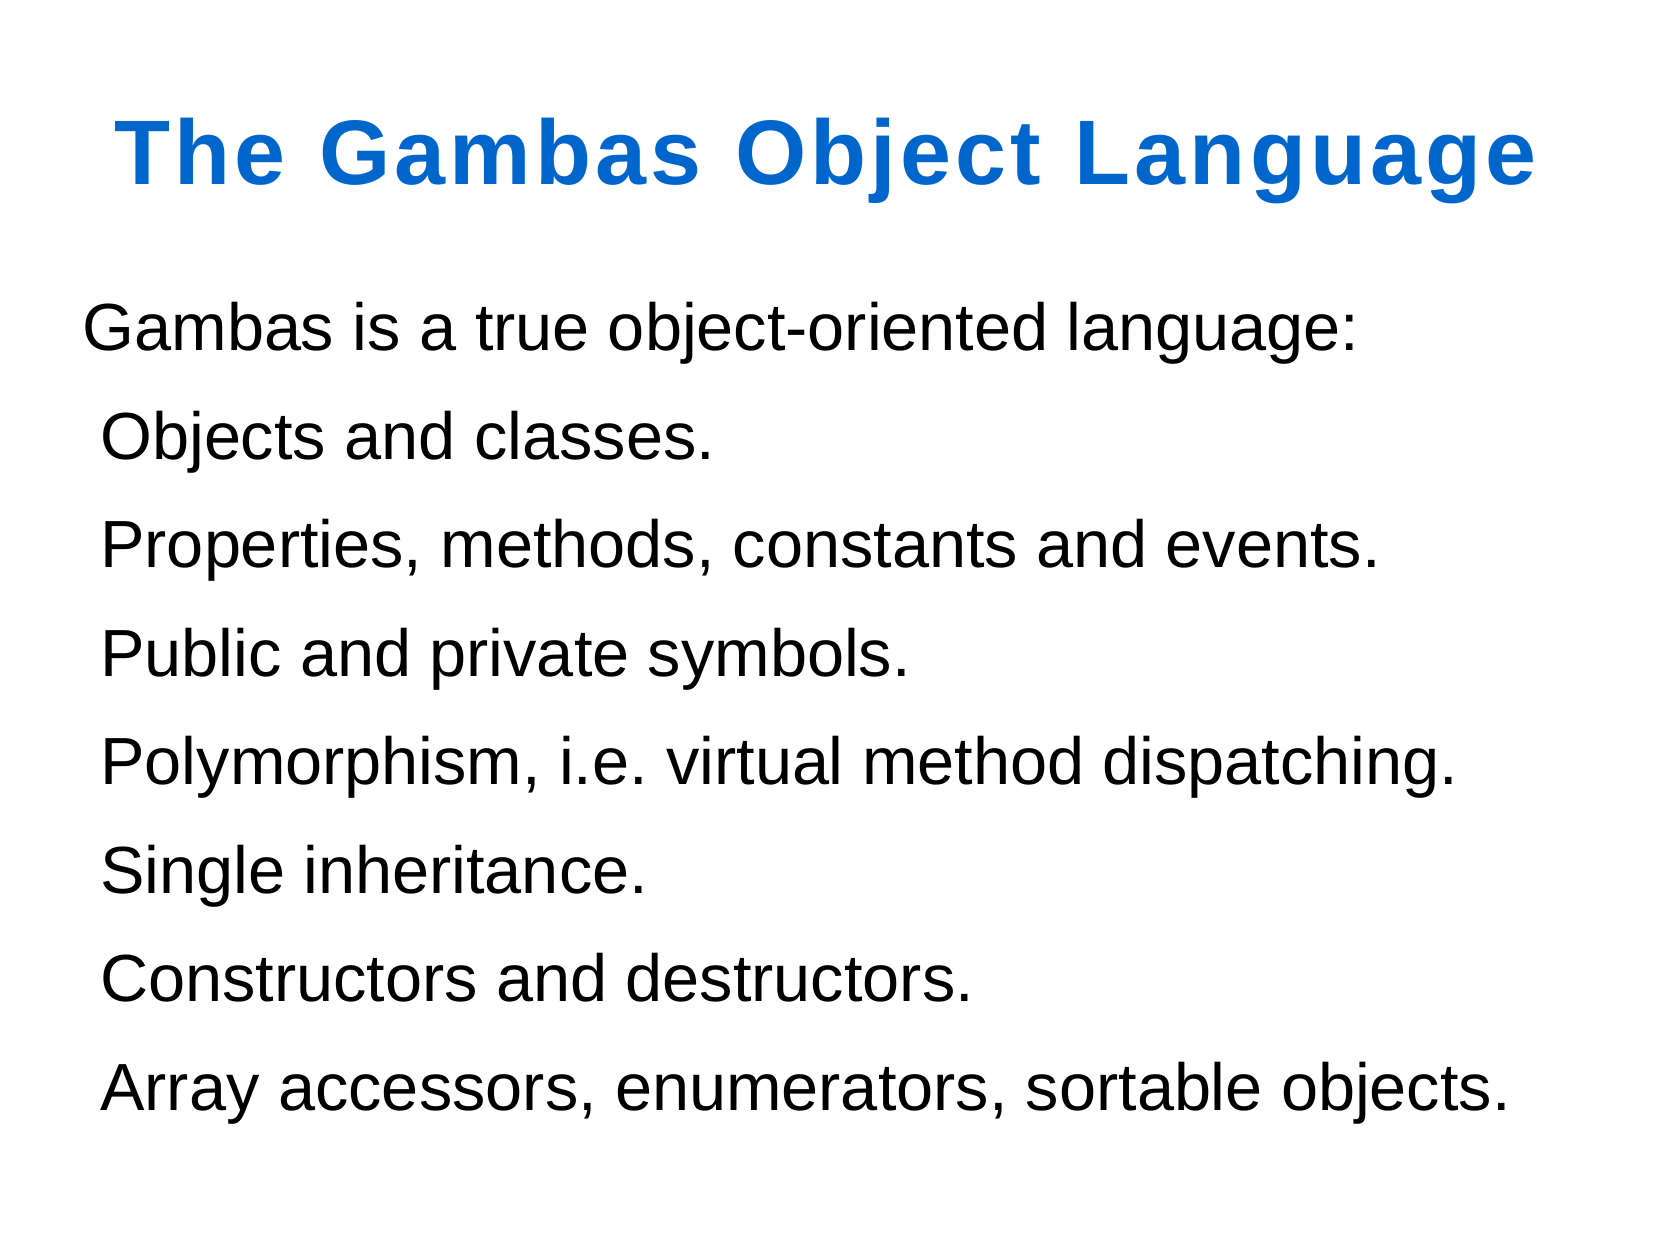

# The Gambas Object Language
Gambas is a true object-oriented language:
Objects and classes.
Properties, methods, constants and events.
Public and private symbols.
Polymorphism, i.e. virtual method dispatching.
Single inheritance.
Constructors and destructors.
Array accessors, enumerators, sortable objects.